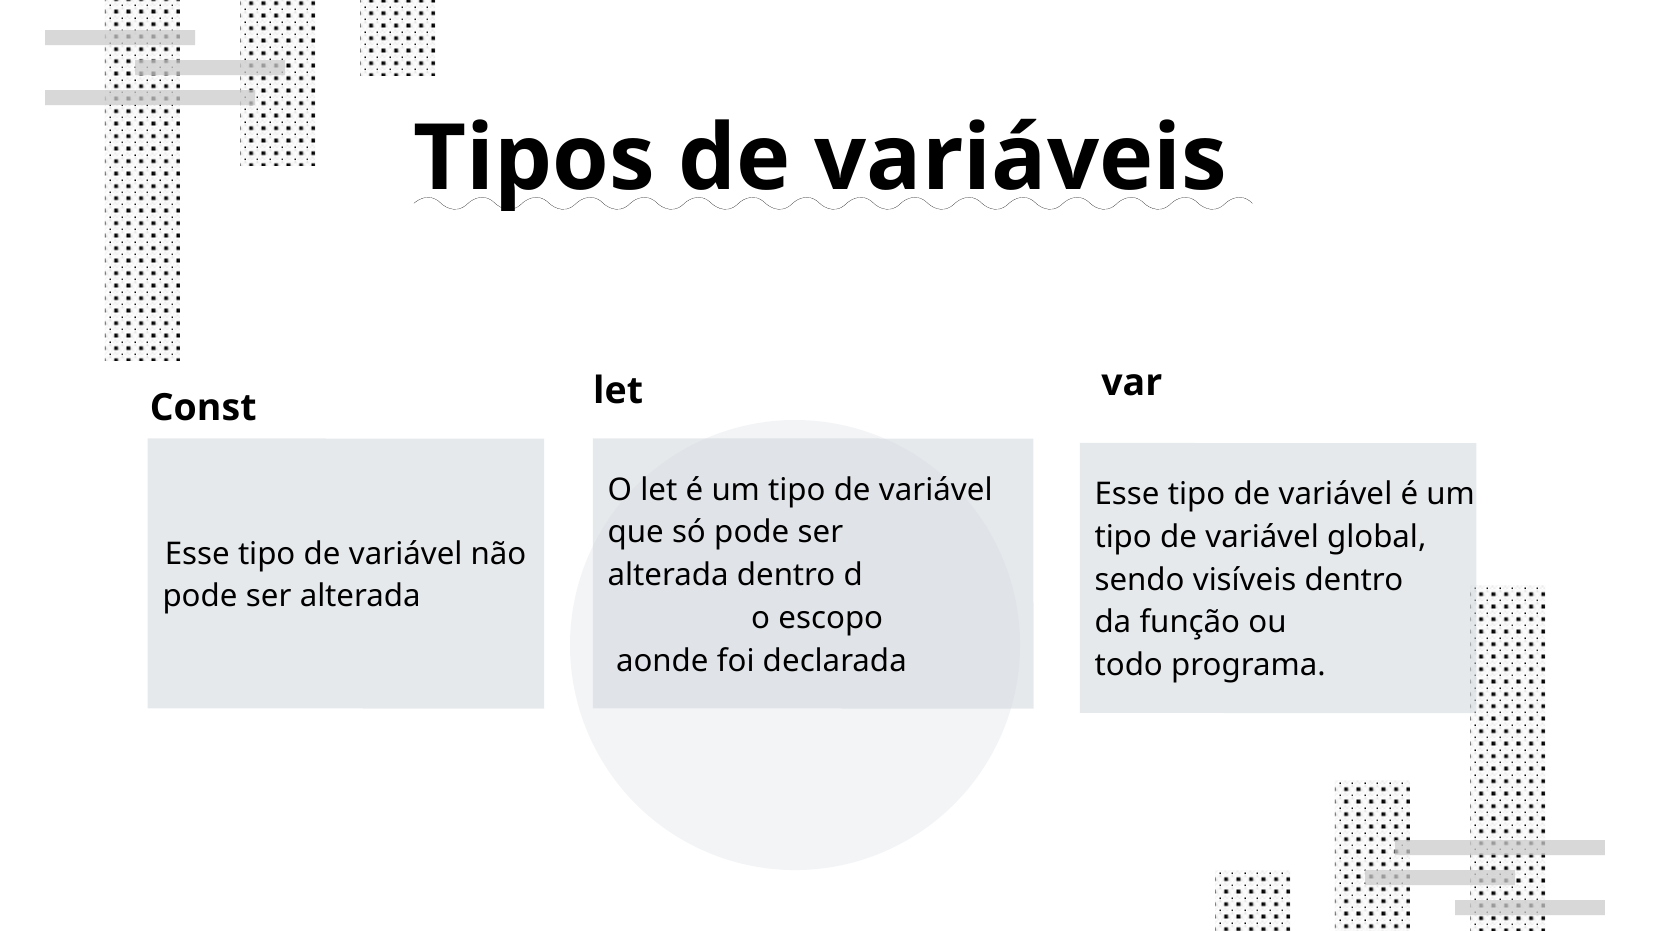

# Tipos de variáveis
var
let
Const
Esse tipo de variável não
pode ser alterada
O let é um tipo de variável
que só pode ser
alterada dentro d
 o escopo
 aonde foi declarada
Esse tipo de variável é um
tipo de variável global,
sendo visíveis dentro
da função ou
todo programa.